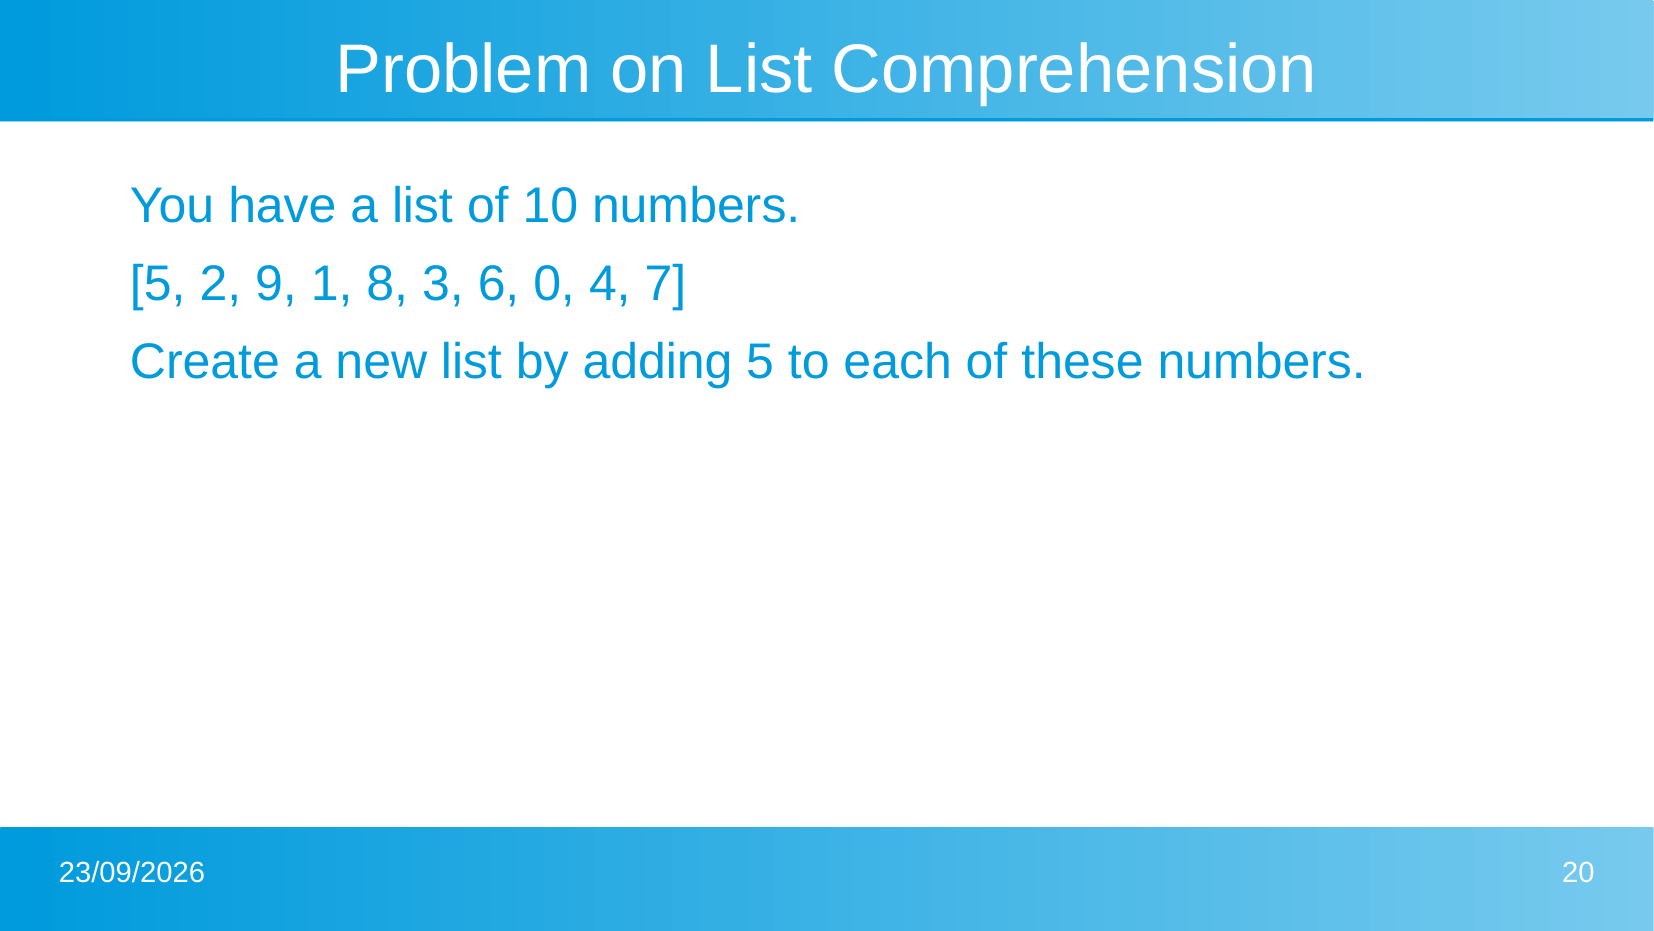

# Problem on List Comprehension
You have a list of 10 numbers.
[5, 2, 9, 1, 8, 3, 6, 0, 4, 7]
Create a new list by adding 5 to each of these numbers.
20